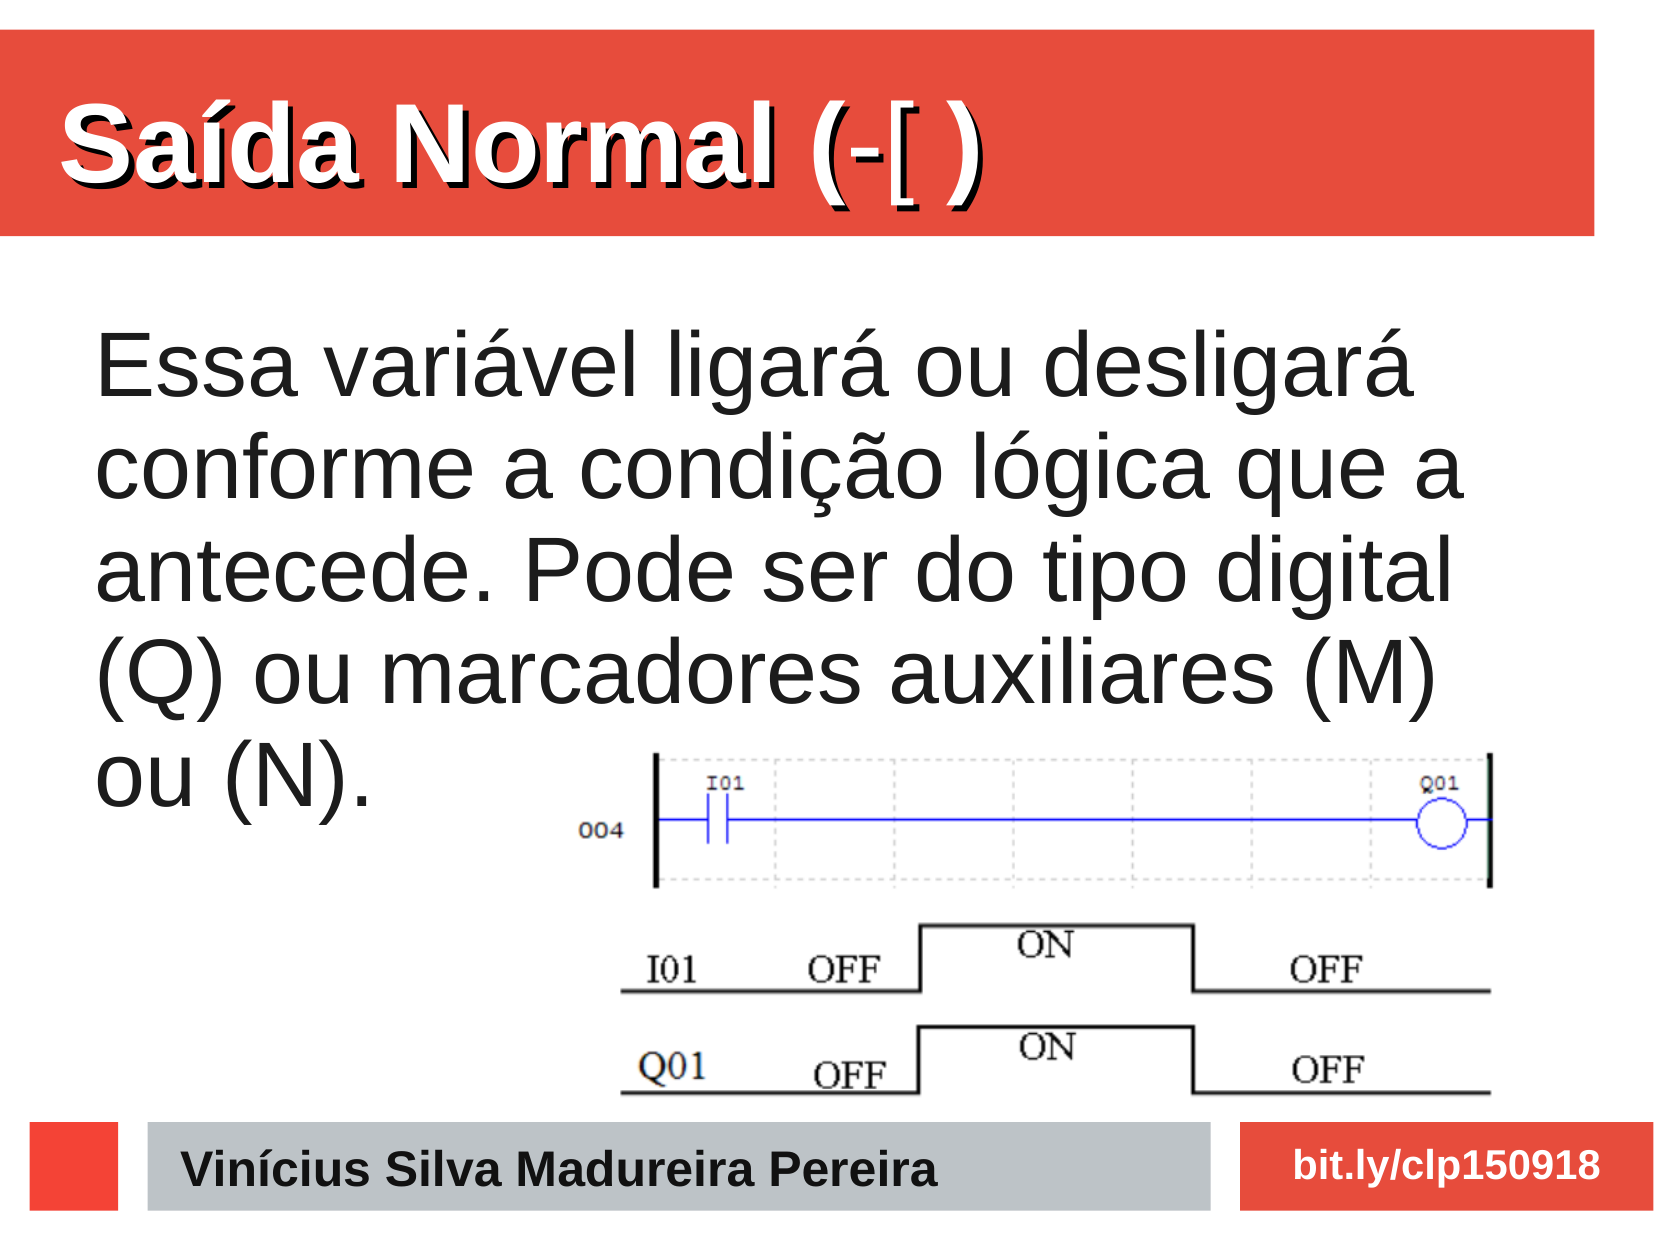

# Saída Normal (-[ )
Essa variável ligará ou desligará conforme a condição lógica que a antecede. Pode ser do tipo digital (Q) ou marcadores auxiliares (M) ou (N).
Vinícius Silva Madureira Pereira
bit.ly/clp150918